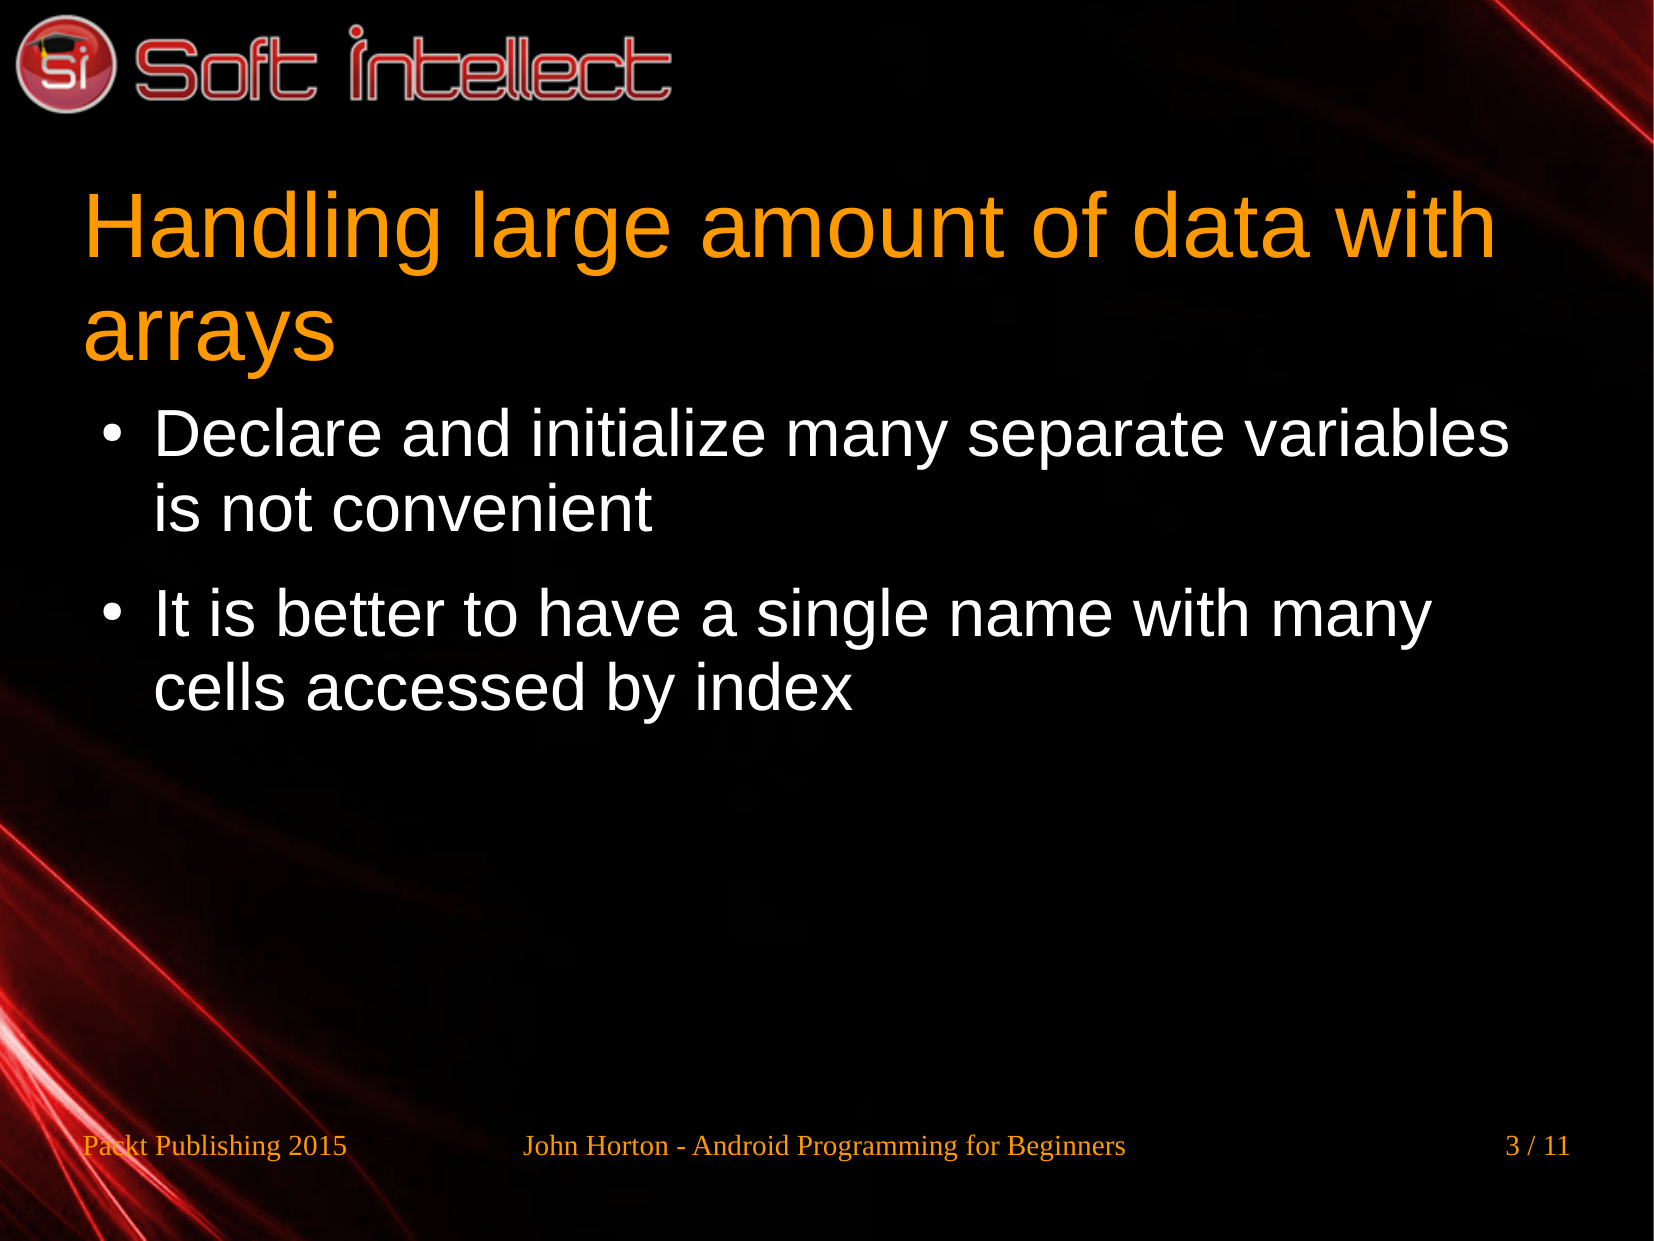

# Handling large amount of data with arrays
Declare and initialize many separate variables is not convenient
It is better to have a single name with many cells accessed by index
Packt Publishing 2015
John Horton - Android Programming for Beginners
3